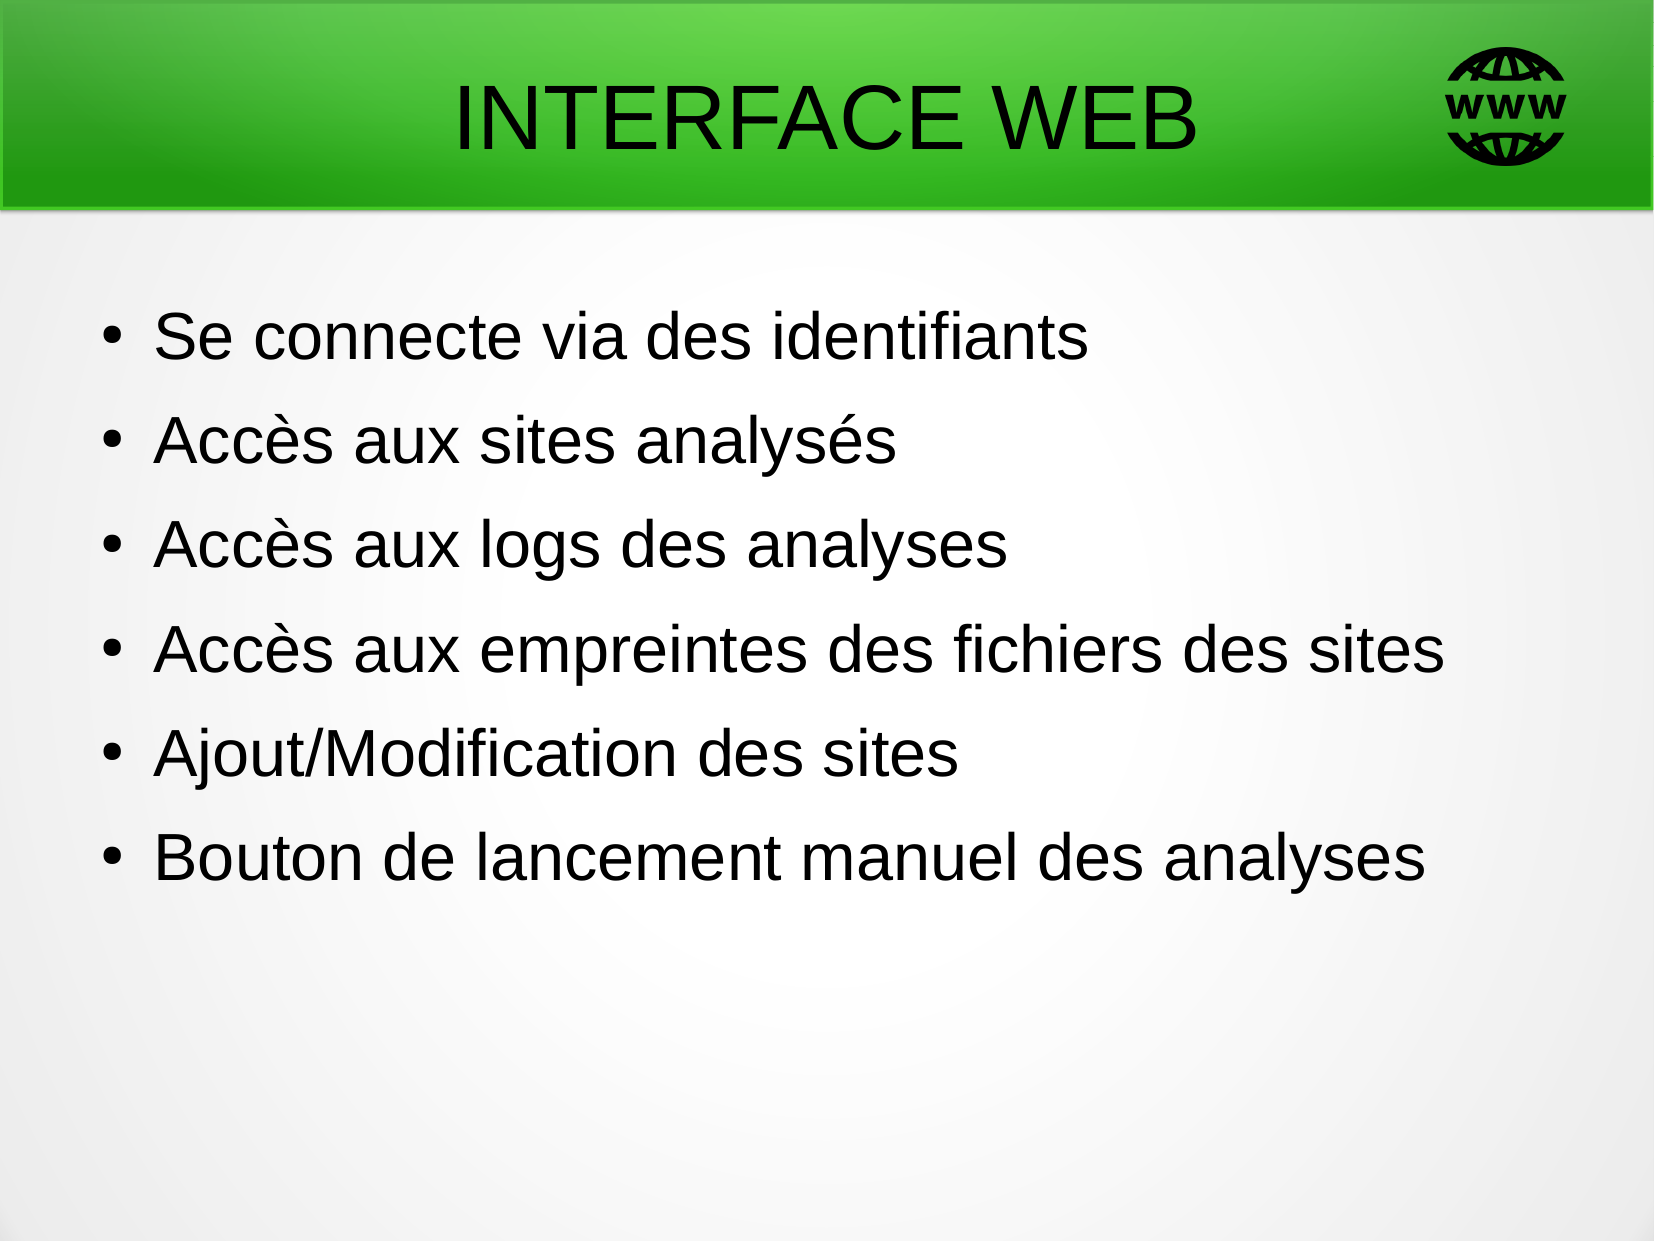

# INTERFACE WEB
Se connecte via des identifiants
Accès aux sites analysés
Accès aux logs des analyses
Accès aux empreintes des fichiers des sites
Ajout/Modification des sites
Bouton de lancement manuel des analyses